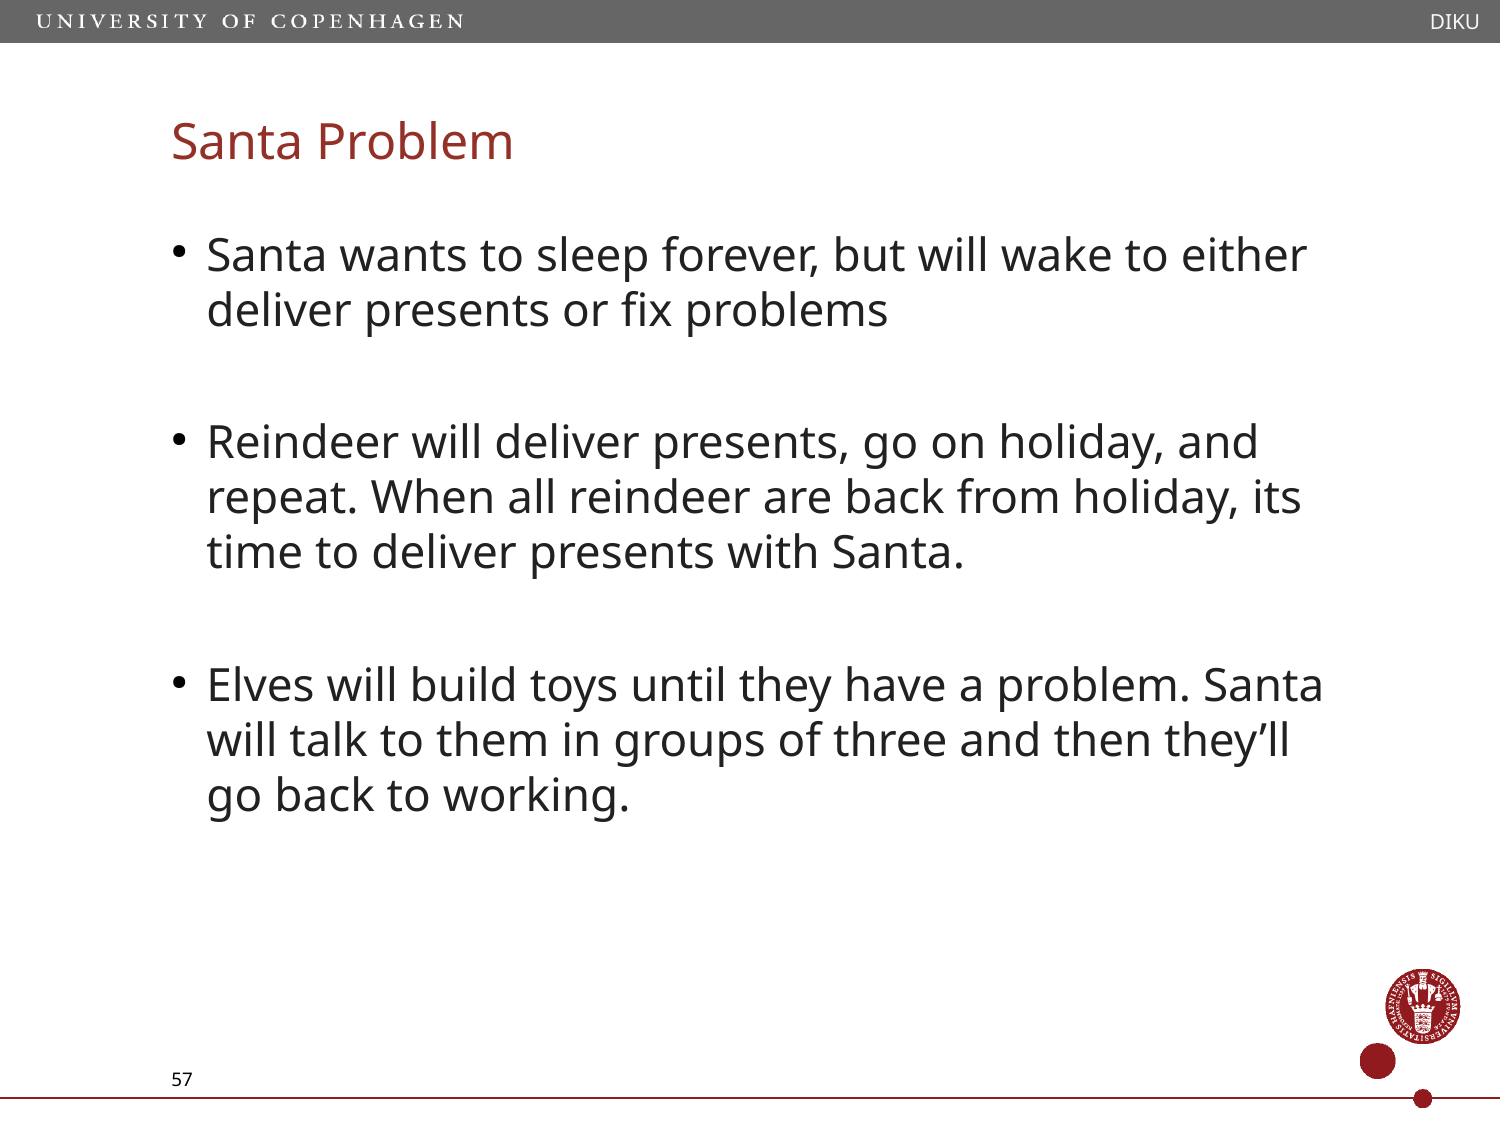

DIKU
# Santa Problem
Santa wants to sleep forever, but will wake to either deliver presents or fix problems
Reindeer will deliver presents, go on holiday, and repeat. When all reindeer are back from holiday, its time to deliver presents with Santa.
Elves will build toys until they have a problem. Santa will talk to them in groups of three and then they’ll go back to working.